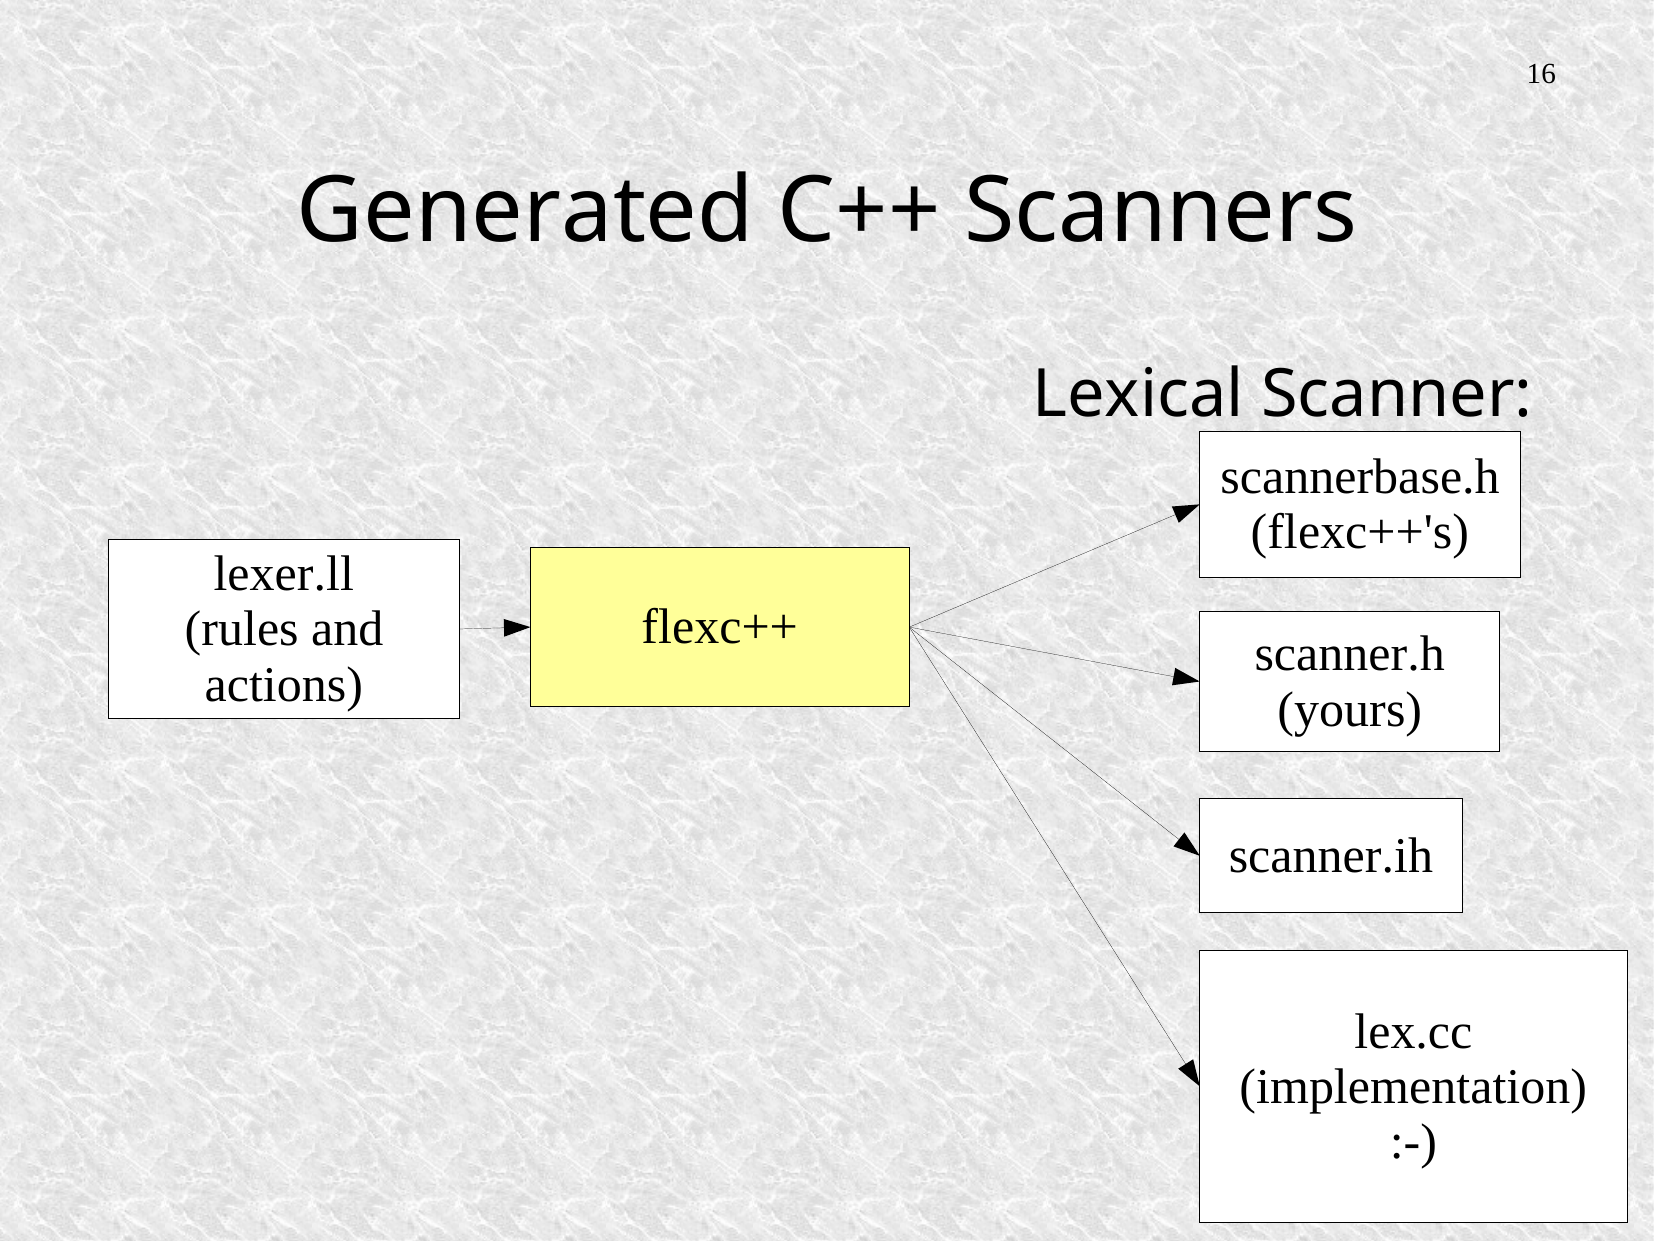

16
# Generated C++ Scanners
Lexical Scanner:
scannerbase.h
(flexc++'s)
lexer.ll
(rules and
actions)
flexc++
scanner.h
(yours)
scanner.ih
lex.cc
(implementation)
:-)